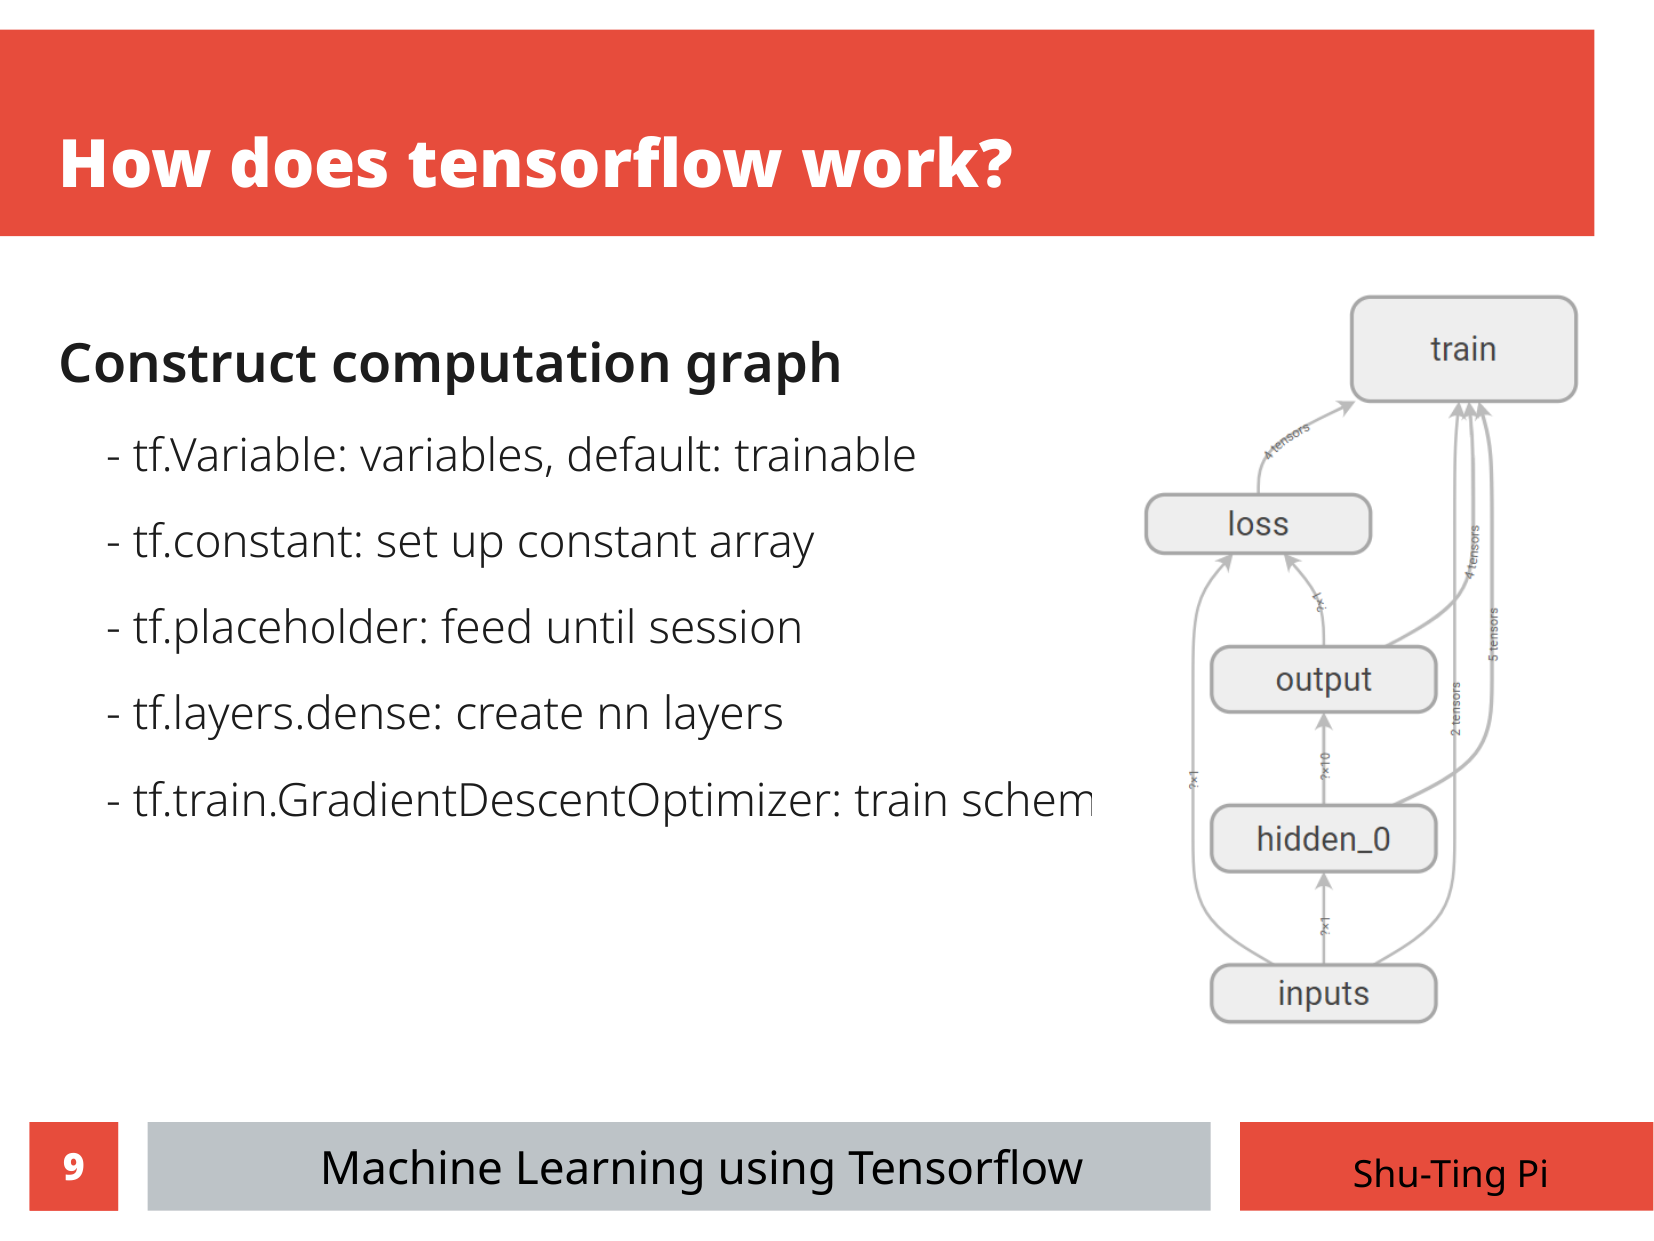

# How does tensorflow work?
Construct computation graph
- tf.Variable: variables, default: trainable
- tf.constant: set up constant array
- tf.placeholder: feed until session
- tf.layers.dense: create nn layers
- tf.train.GradientDescentOptimizer: train scheme
9
Machine Learning using Tensorflow
Shu-Ting Pi